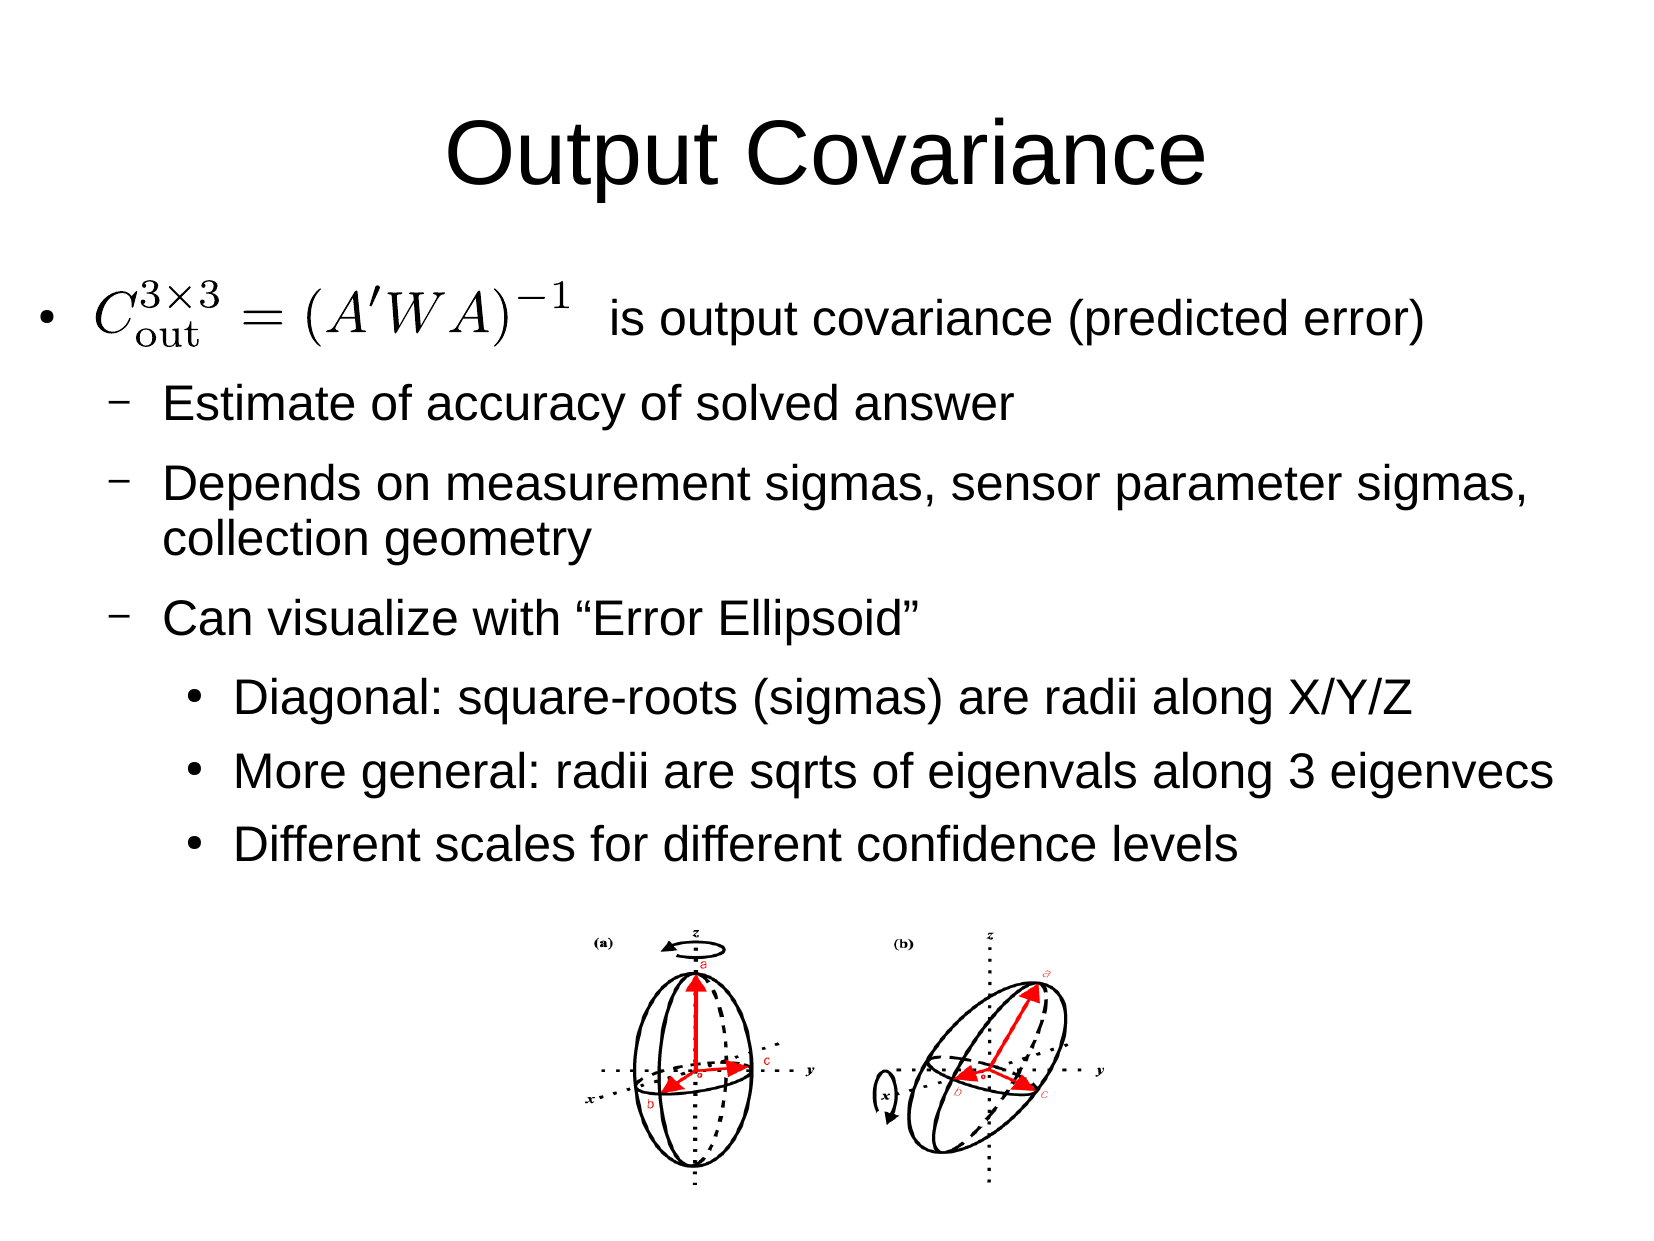

# Output Covariance
 is output covariance (predicted error)
Estimate of accuracy of solved answer
Depends on measurement sigmas, sensor parameter sigmas, collection geometry
Can visualize with “Error Ellipsoid”
Diagonal: square-roots (sigmas) are radii along X/Y/Z
More general: radii are sqrts of eigenvals along 3 eigenvecs
Different scales for different confidence levels